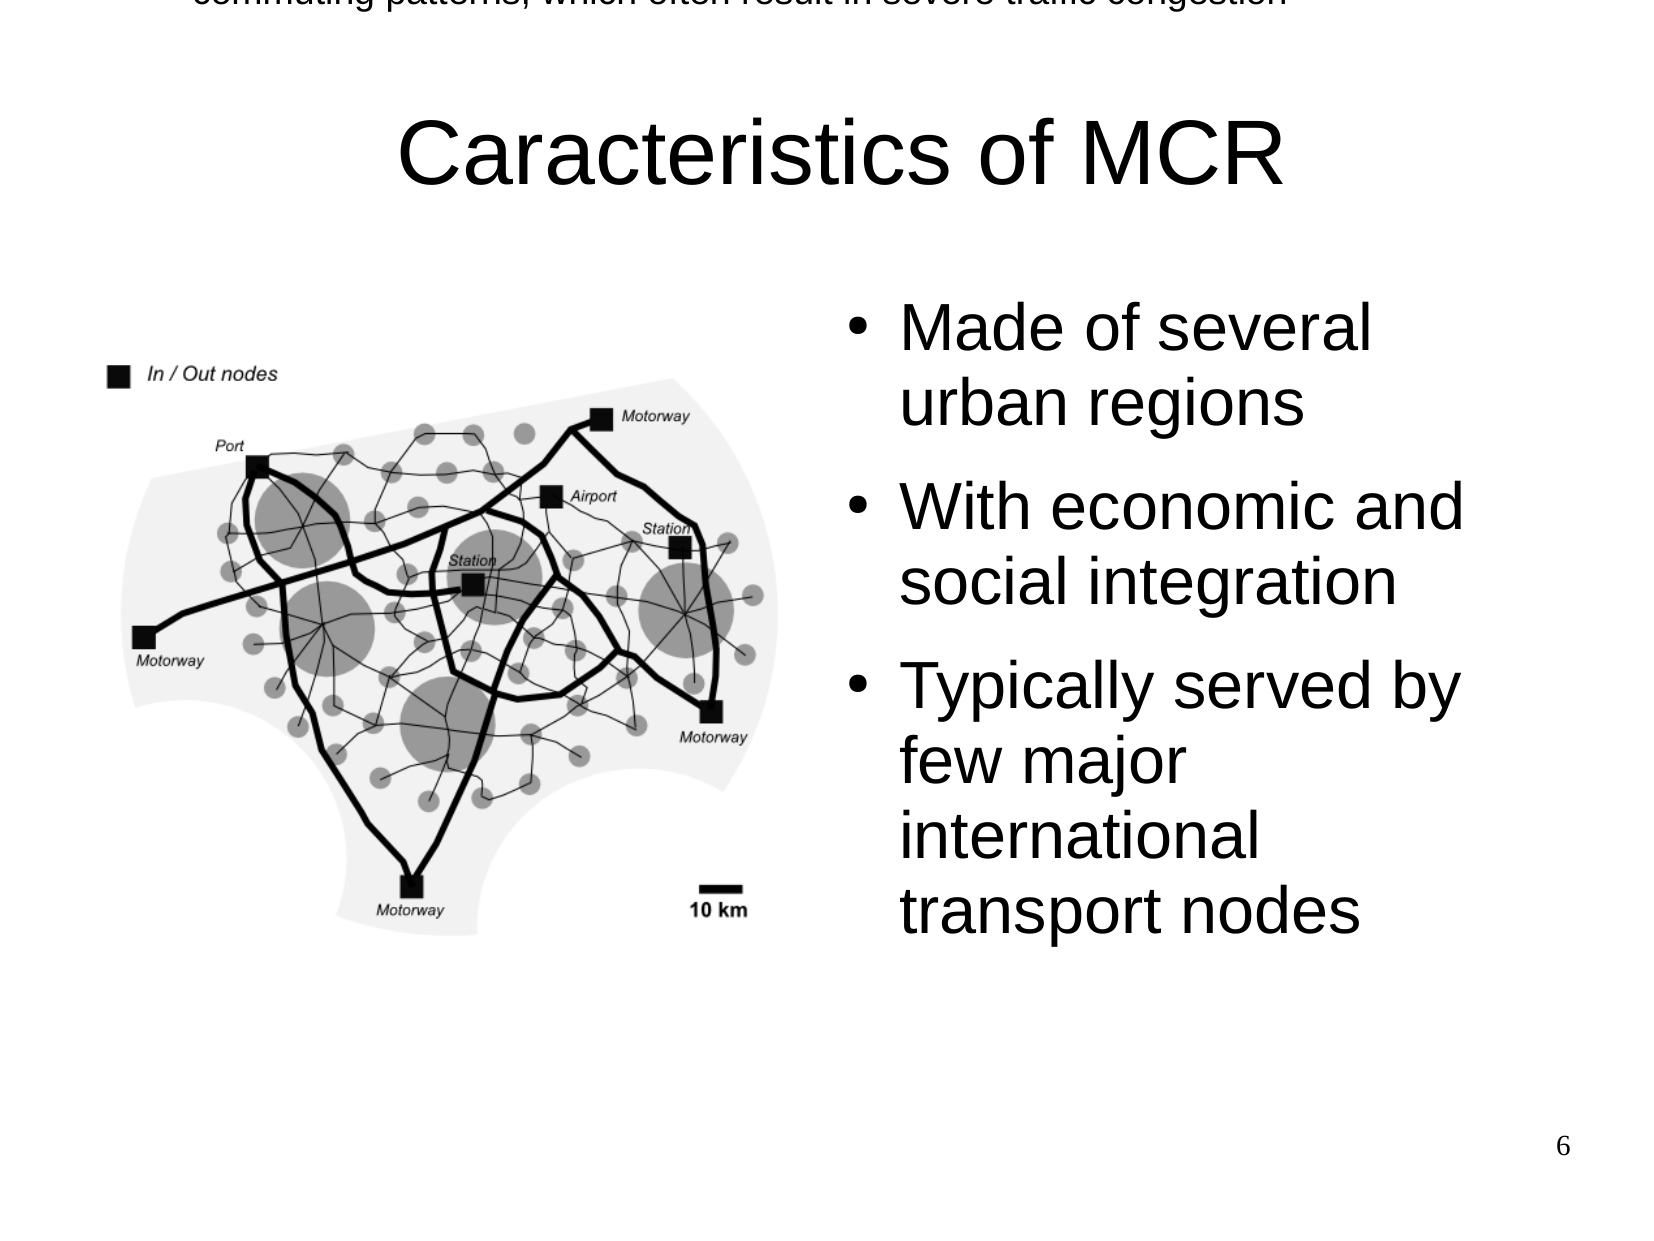

At the same time, a new type of urban form, first anticipated by GOTTMANN (1961), seems to be emerging across the globe (SIMMONDS and HACK, 2000).
"Due to their polycentric structure, these regions tend to display criss-cross
commuting patterns, which often result in severe traffic congestion"
# Caracteristics of MCR
Made of several urban regions
With economic and social integration
Typically served by few major international transport nodes
6